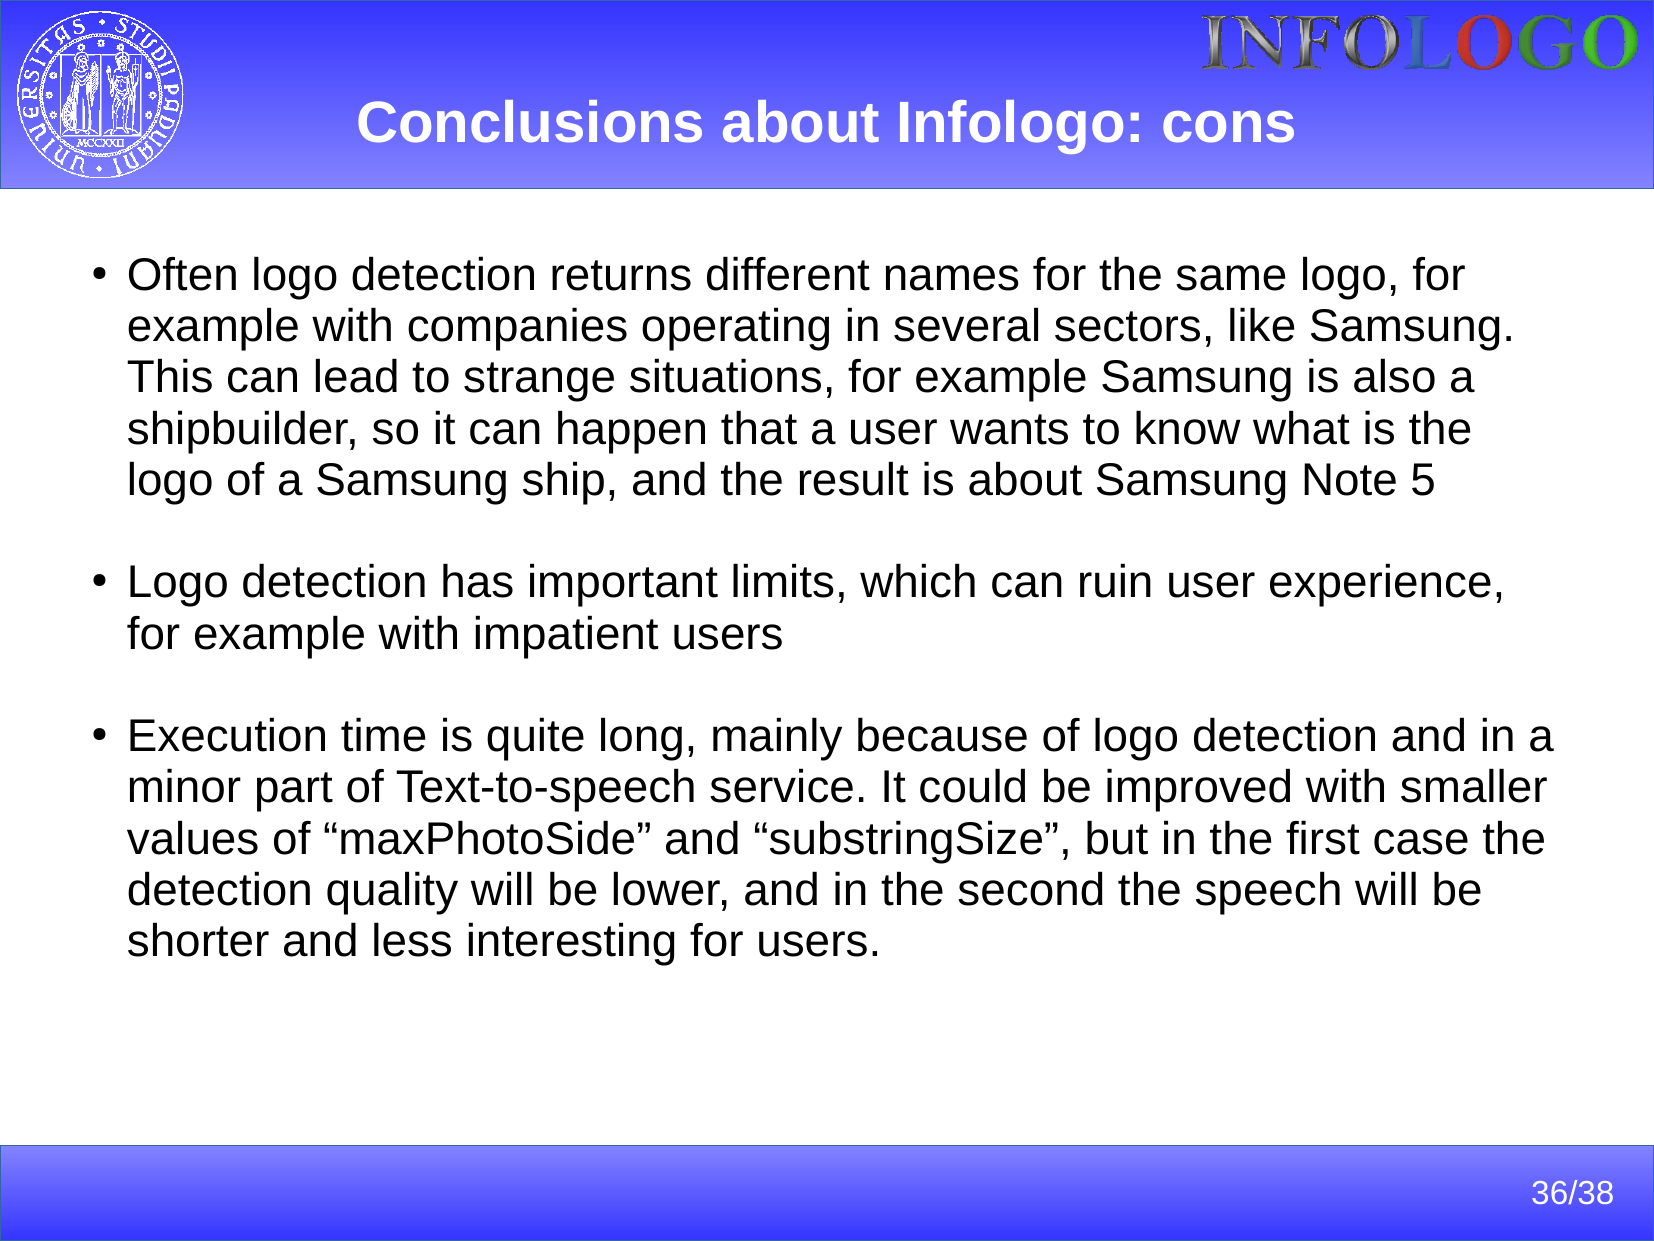

Conclusions about Infologo: cons
Often logo detection returns different names for the same logo, for example with companies operating in several sectors, like Samsung. This can lead to strange situations, for example Samsung is also a shipbuilder, so it can happen that a user wants to know what is the logo of a Samsung ship, and the result is about Samsung Note 5
Logo detection has important limits, which can ruin user experience, for example with impatient users
Execution time is quite long, mainly because of logo detection and in a minor part of Text-to-speech service. It could be improved with smaller values of “maxPhotoSide” and “substringSize”, but in the first case the detection quality will be lower, and in the second the speech will be shorter and less interesting for users.
36/38